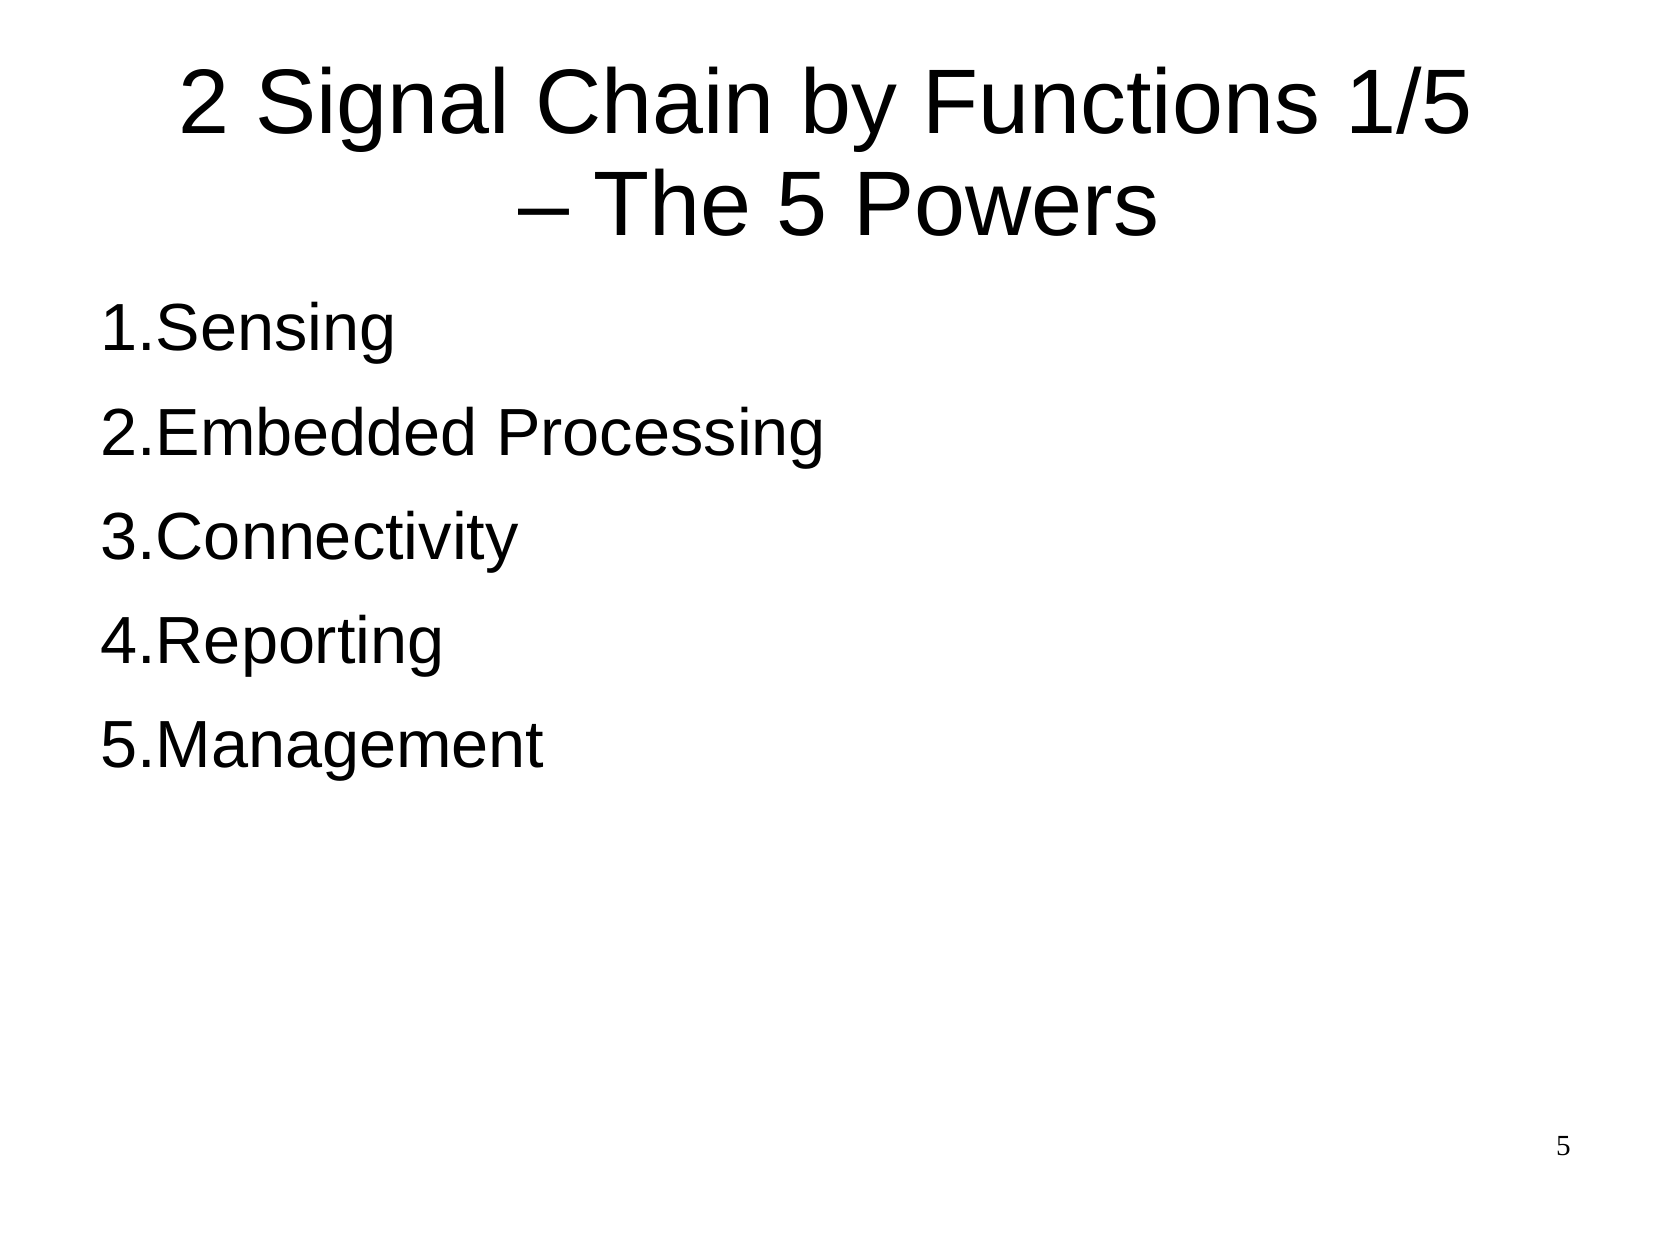

# 2 Signal Chain by Functions 1/5 – The 5 Powers
Sensing
Embedded Processing
Connectivity
Reporting
Management
5